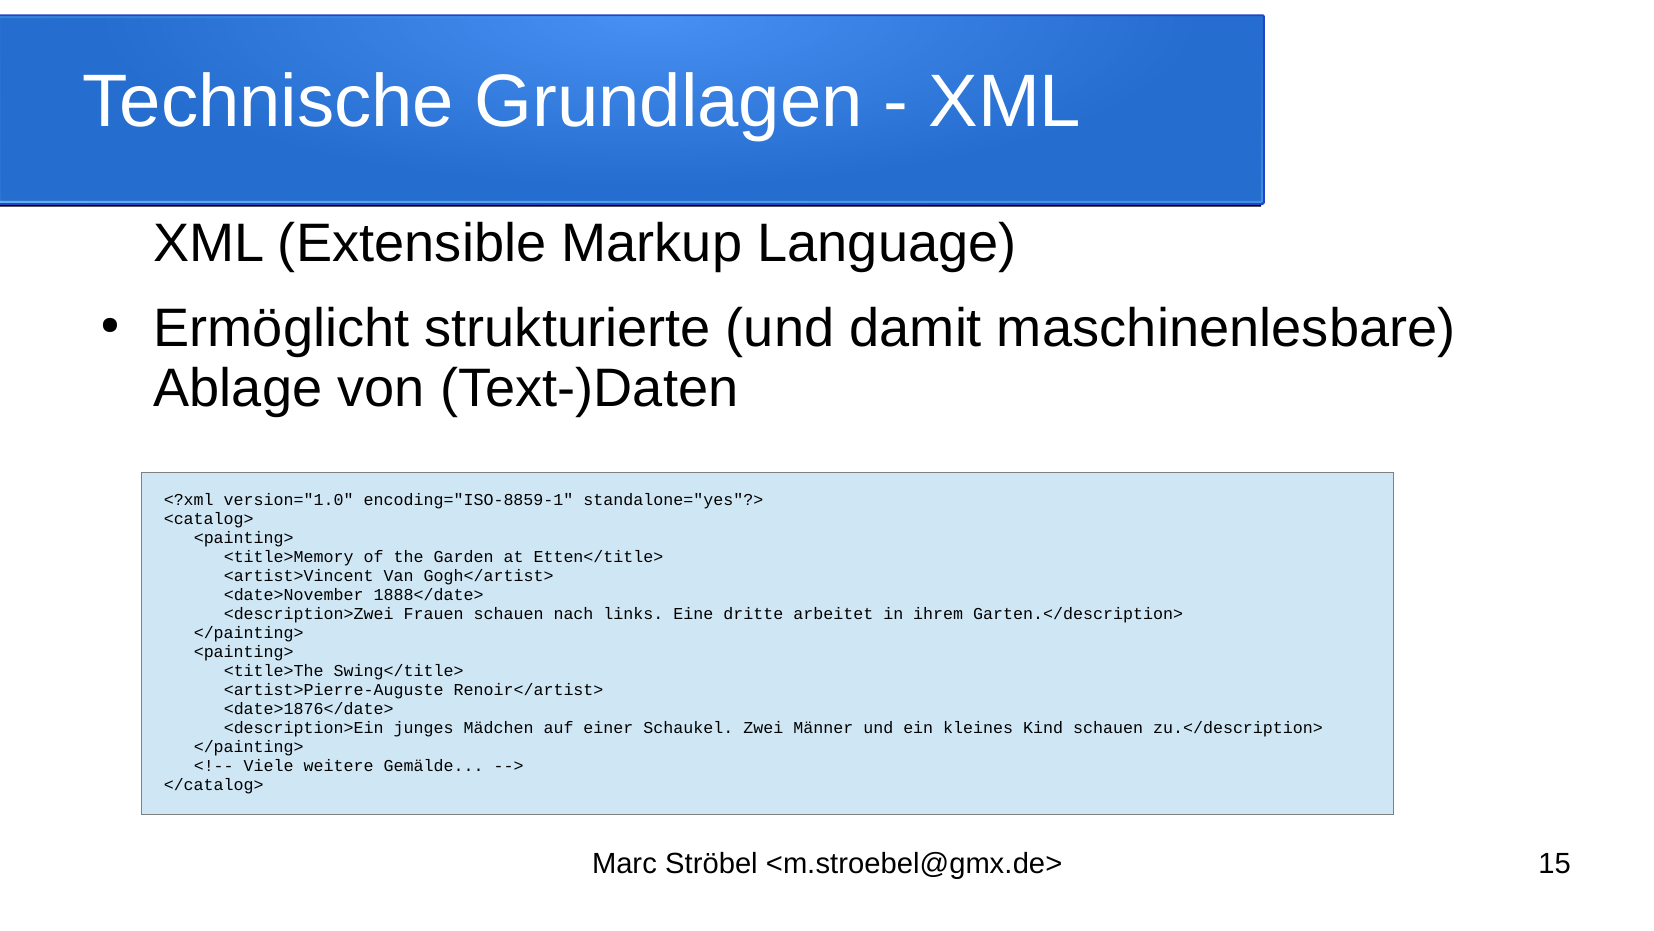

# Technische Grundlagen - XML
XML (Extensible Markup Language)
Ermöglicht strukturierte (und damit maschinenlesbare) Ablage von (Text-)Daten
<?xml version="1.0" encoding="ISO-8859-1" standalone="yes"?>
<catalog>
 <painting>
 <title>Memory of the Garden at Etten</title>
 <artist>Vincent Van Gogh</artist>
 <date>November 1888</date>
 <description>Zwei Frauen schauen nach links. Eine dritte arbeitet in ihrem Garten.</description>
 </painting>
 <painting>
 <title>The Swing</title>
 <artist>Pierre-Auguste Renoir</artist>
 <date>1876</date>
 <description>Ein junges Mädchen auf einer Schaukel. Zwei Männer und ein kleines Kind schauen zu.</description>
 </painting>
 <!-- Viele weitere Gemälde... -->
</catalog>
Marc Ströbel <m.stroebel@gmx.de>
15